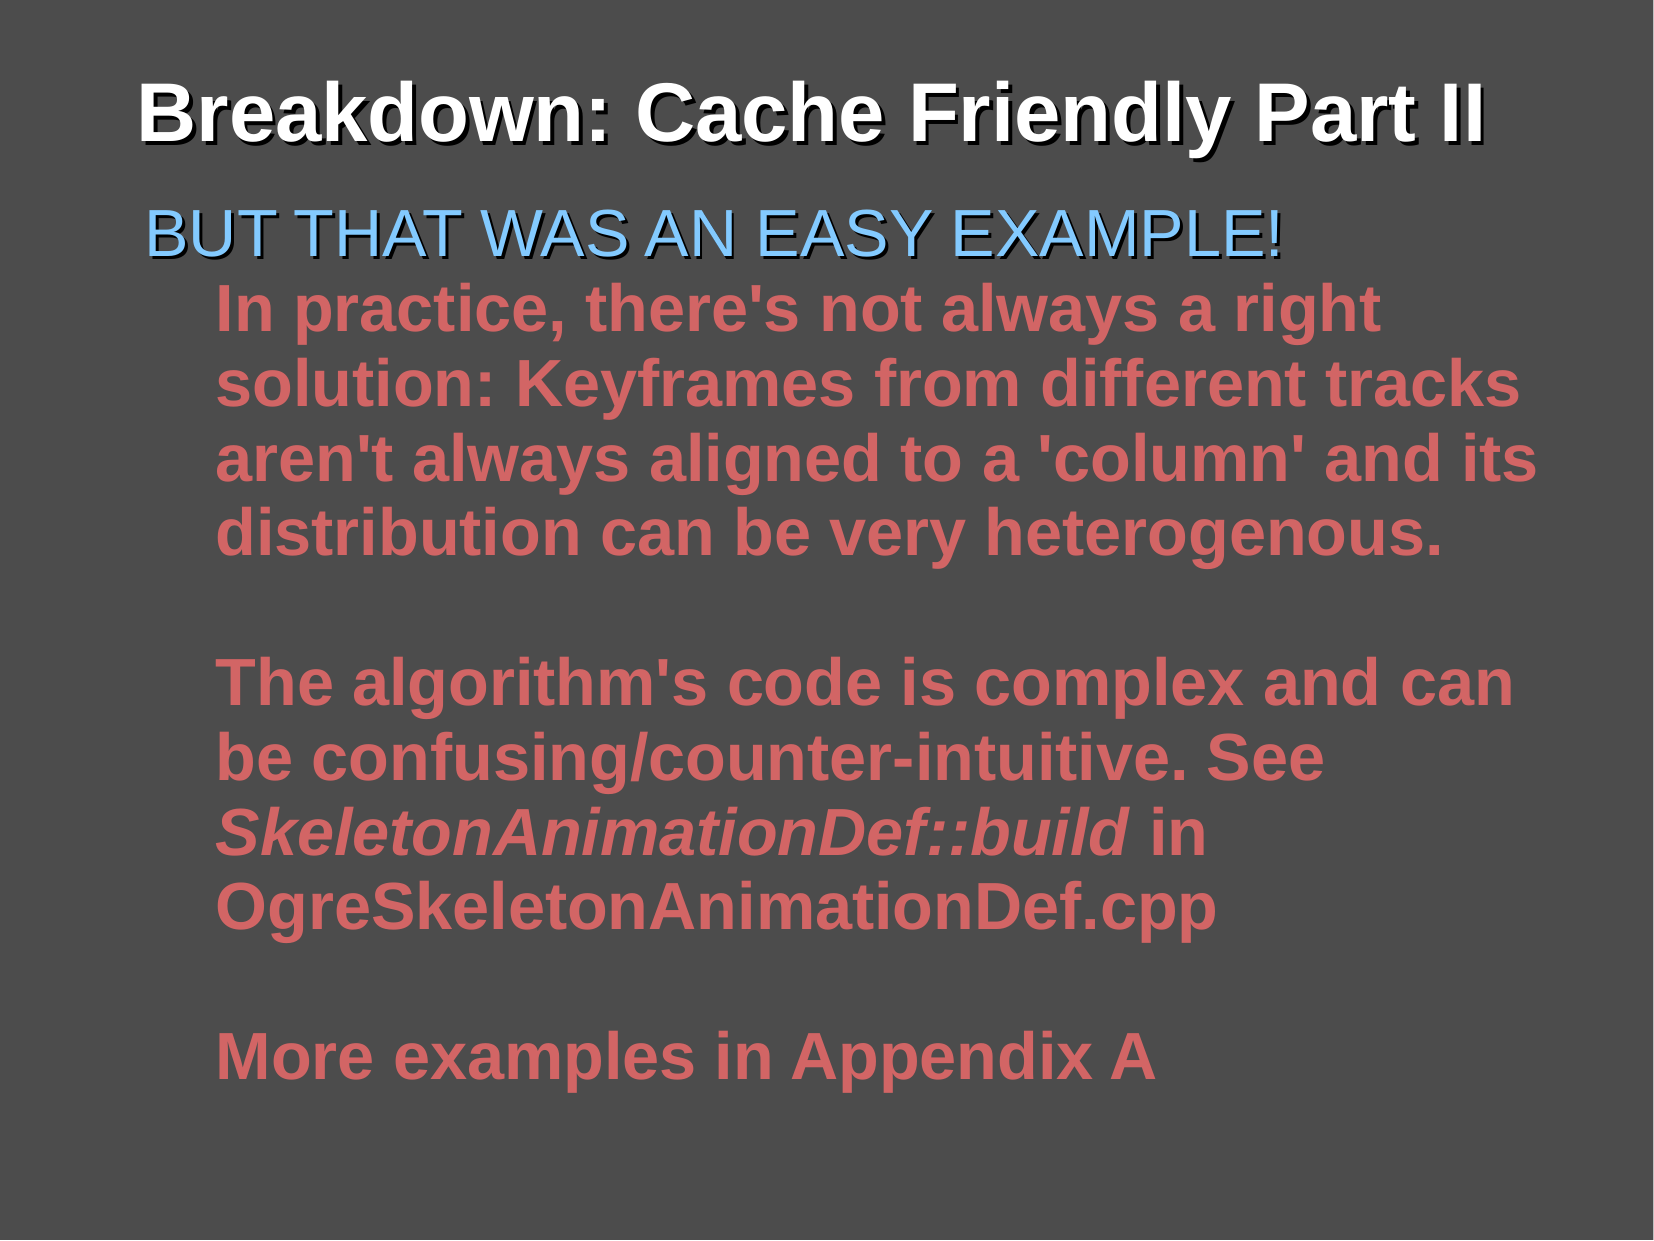

Breakdown: Cache Friendly Part II
BUT THAT WAS AN EASY EXAMPLE!
In practice, there's not always a right solution: Keyframes from different tracks aren't always aligned to a 'column' and its distribution can be very heterogenous.
The algorithm's code is complex and can be confusing/counter-intuitive. See SkeletonAnimationDef::build in OgreSkeletonAnimationDef.cpp
More examples in Appendix A